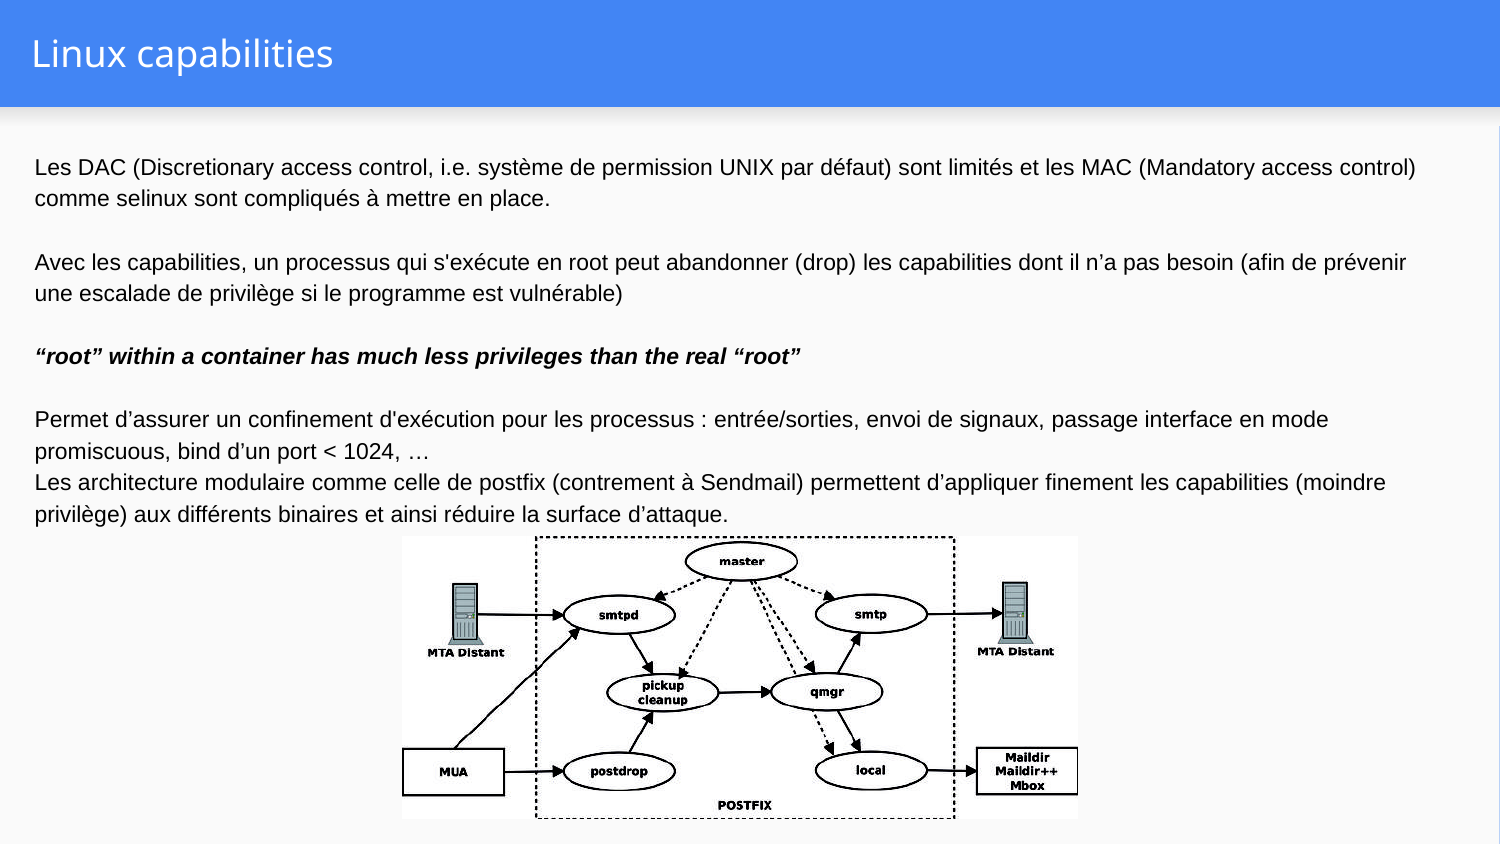

# Linux capabilities
Les DAC (Discretionary access control, i.e. système de permission UNIX par défaut) sont limités et les MAC (Mandatory access control) comme selinux sont compliqués à mettre en place.
Avec les capabilities, un processus qui s'exécute en root peut abandonner (drop) les capabilities dont il n’a pas besoin (afin de prévenir une escalade de privilège si le programme est vulnérable)
“root” within a container has much less privileges than the real “root”
Permet d’assurer un confinement d'exécution pour les processus : entrée/sorties, envoi de signaux, passage interface en mode promiscuous, bind d’un port < 1024, …
Les architecture modulaire comme celle de postfix (contrement à Sendmail) permettent d’appliquer finement les capabilities (moindre privilège) aux différents binaires et ainsi réduire la surface d’attaque.